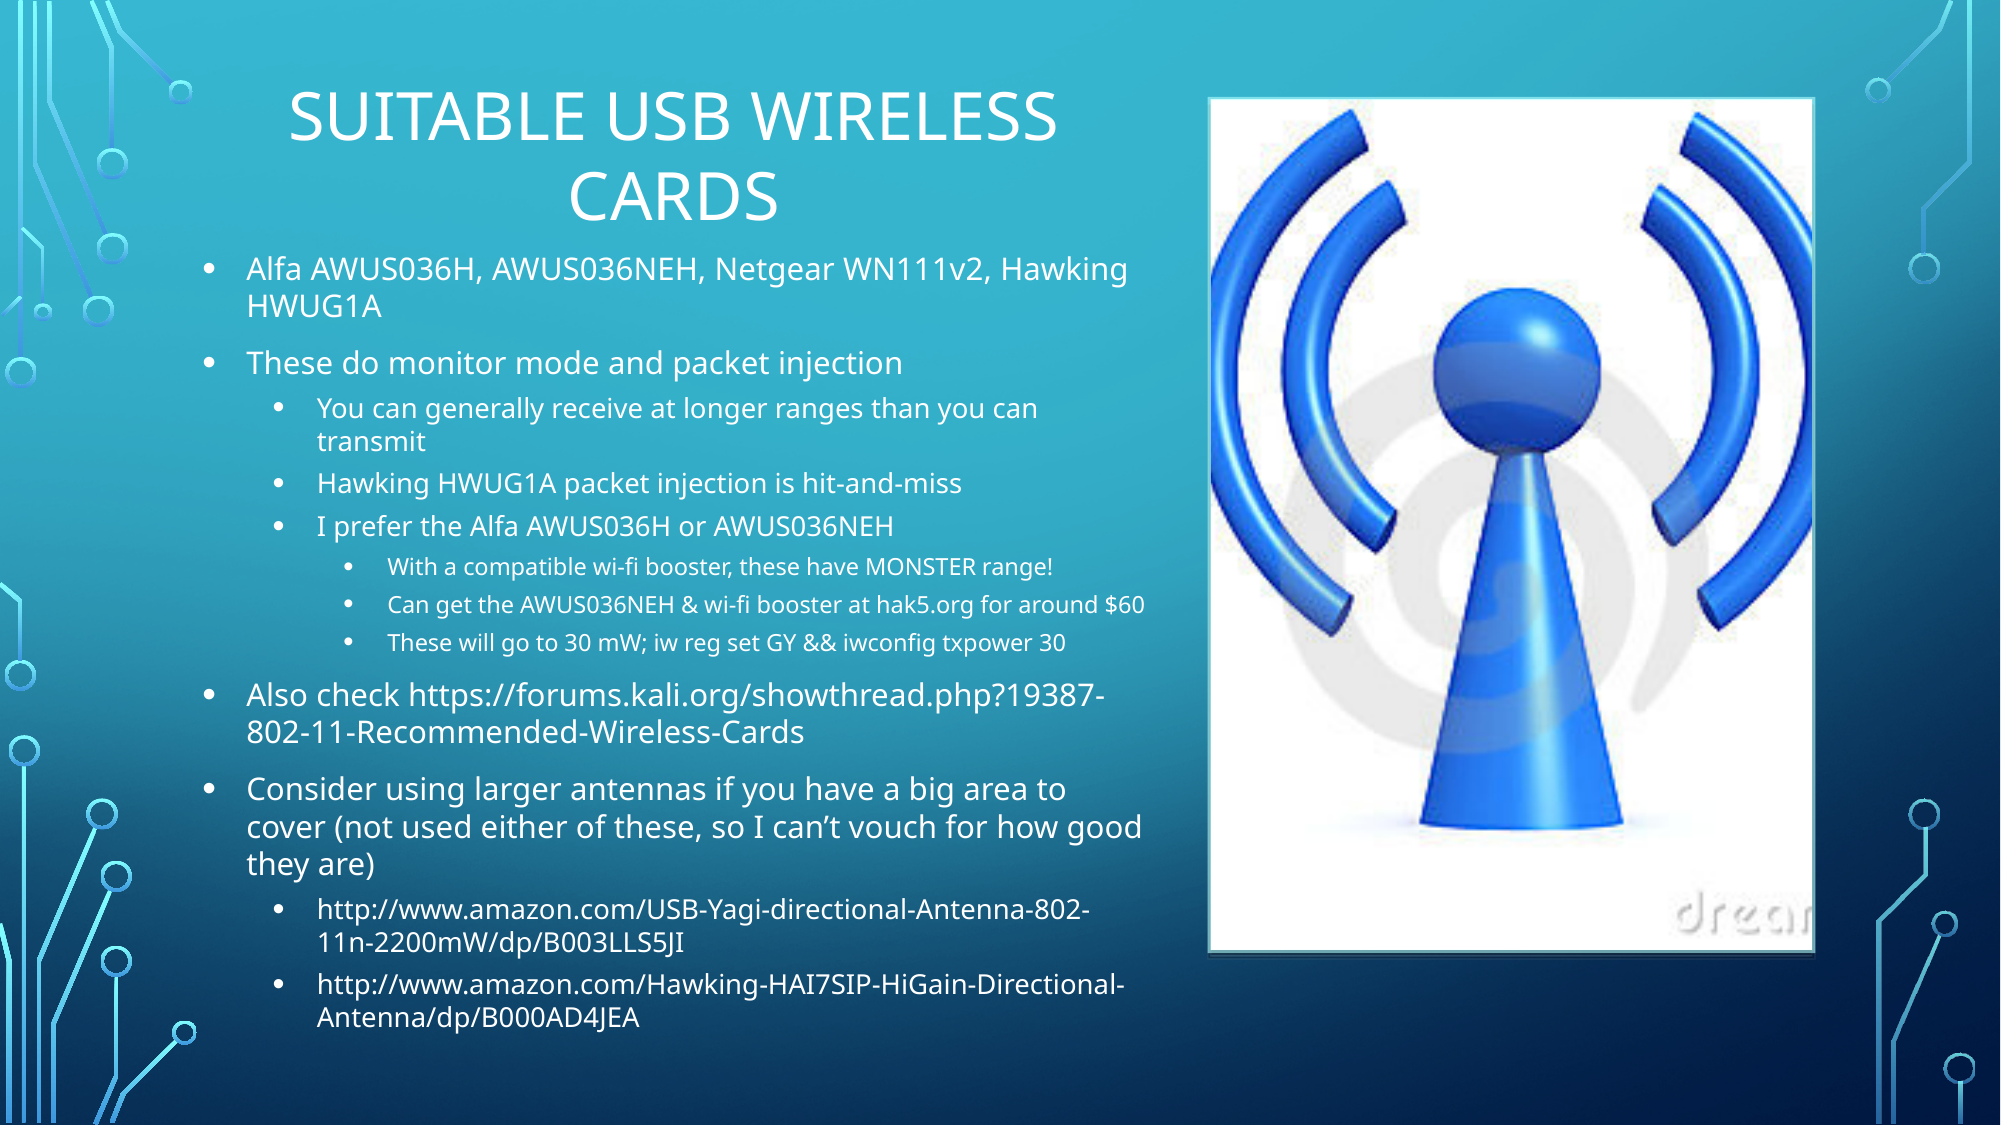

# Suitable usb wireless cards
Alfa AWUS036H, AWUS036NEH, Netgear WN111v2, Hawking HWUG1A
These do monitor mode and packet injection
You can generally receive at longer ranges than you can transmit
Hawking HWUG1A packet injection is hit-and-miss
I prefer the Alfa AWUS036H or AWUS036NEH
With a compatible wi-fi booster, these have MONSTER range!
Can get the AWUS036NEH & wi-fi booster at hak5.org for around $60
These will go to 30 mW; iw reg set GY && iwconfig txpower 30
Also check https://forums.kali.org/showthread.php?19387-802-11-Recommended-Wireless-Cards
Consider using larger antennas if you have a big area to cover (not used either of these, so I can’t vouch for how good they are)
http://www.amazon.com/USB-Yagi-directional-Antenna-802-11n-2200mW/dp/B003LLS5JI
http://www.amazon.com/Hawking-HAI7SIP-HiGain-Directional-Antenna/dp/B000AD4JEA